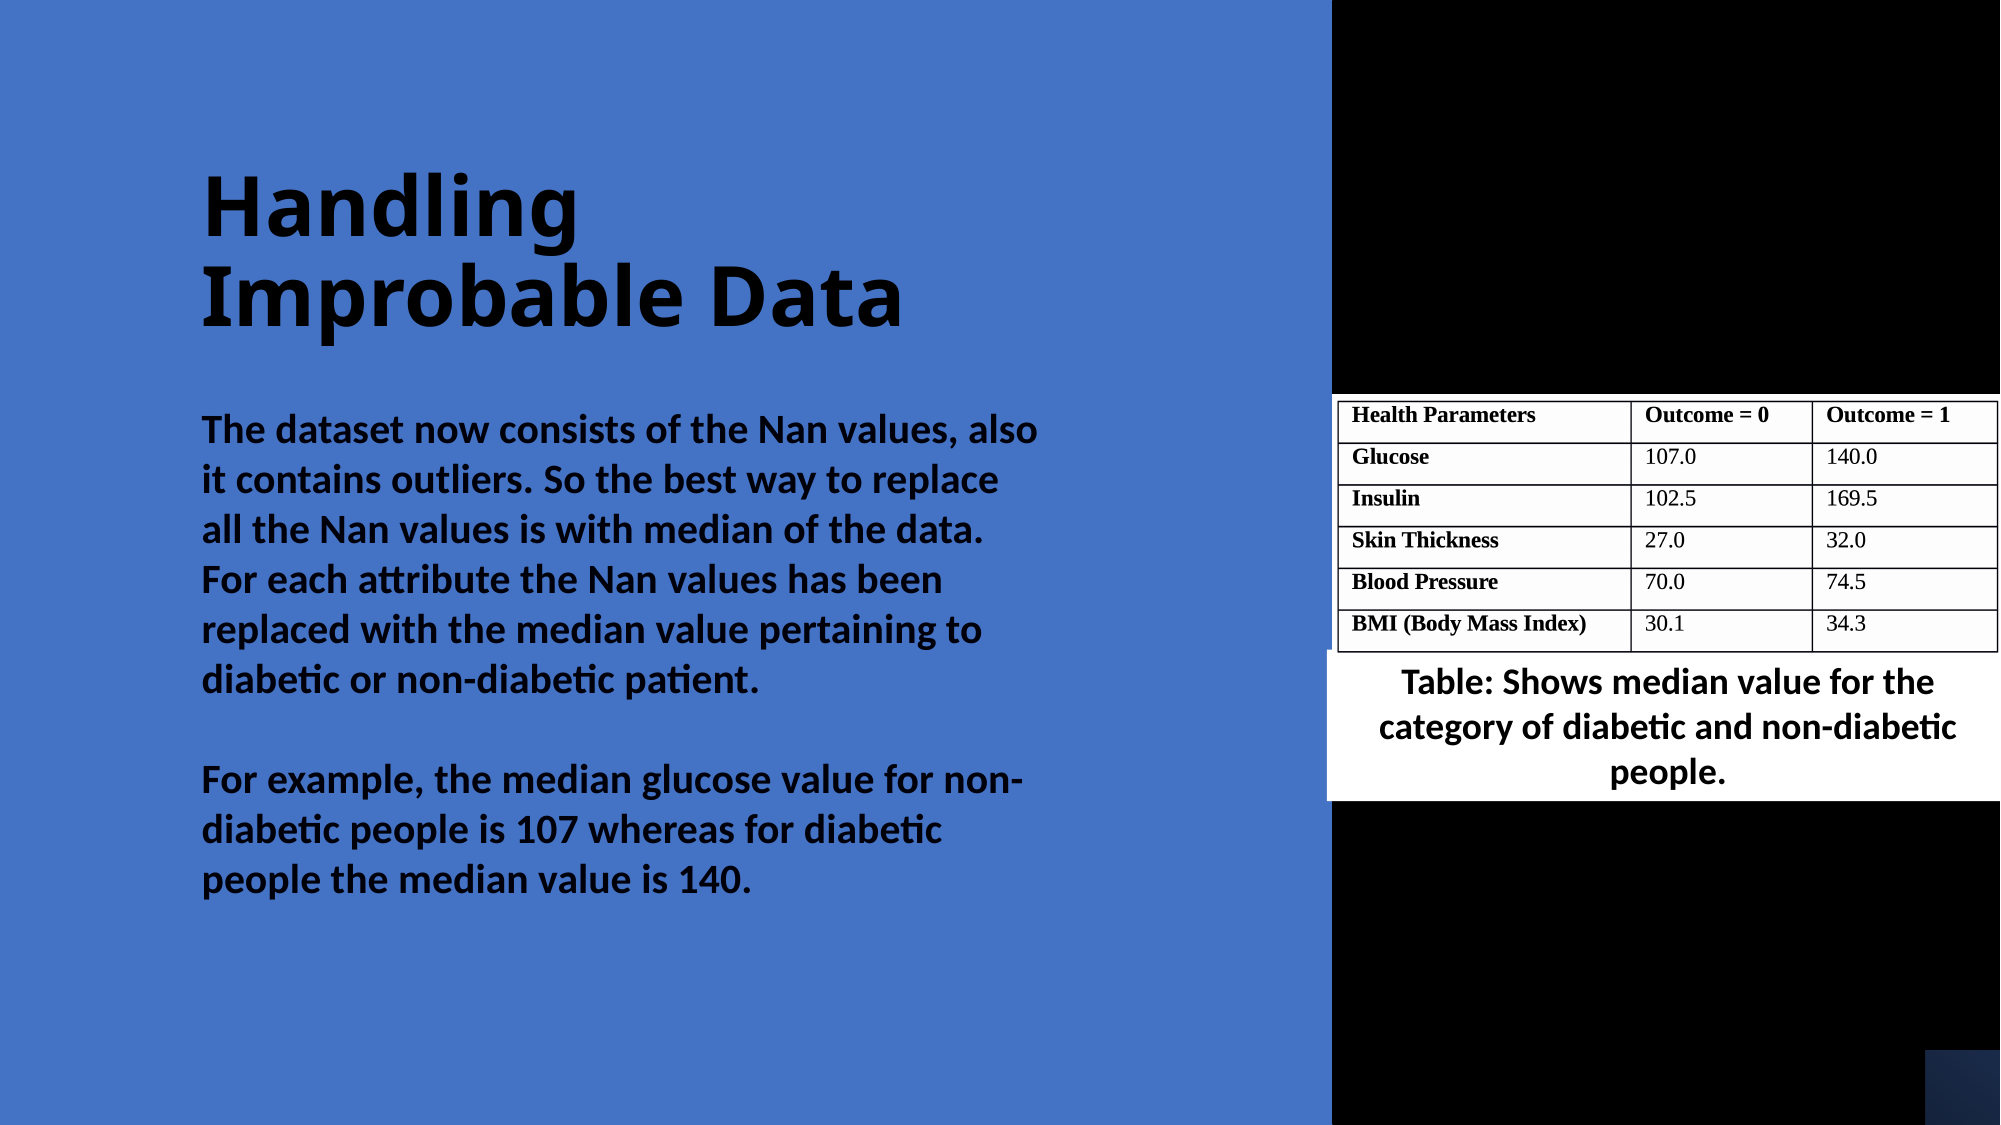

# Handling Improbable Data
The dataset now consists of the Nan values, also it contains outliers. So the best way to replace all the Nan values is with median of the data. For each attribute the Nan values has been replaced with the median value pertaining to diabetic or non-diabetic patient.
For example, the median glucose value for non-diabetic people is 107 whereas for diabetic people the median value is 140.
Table: Shows median value for the category of diabetic and non-diabetic people.